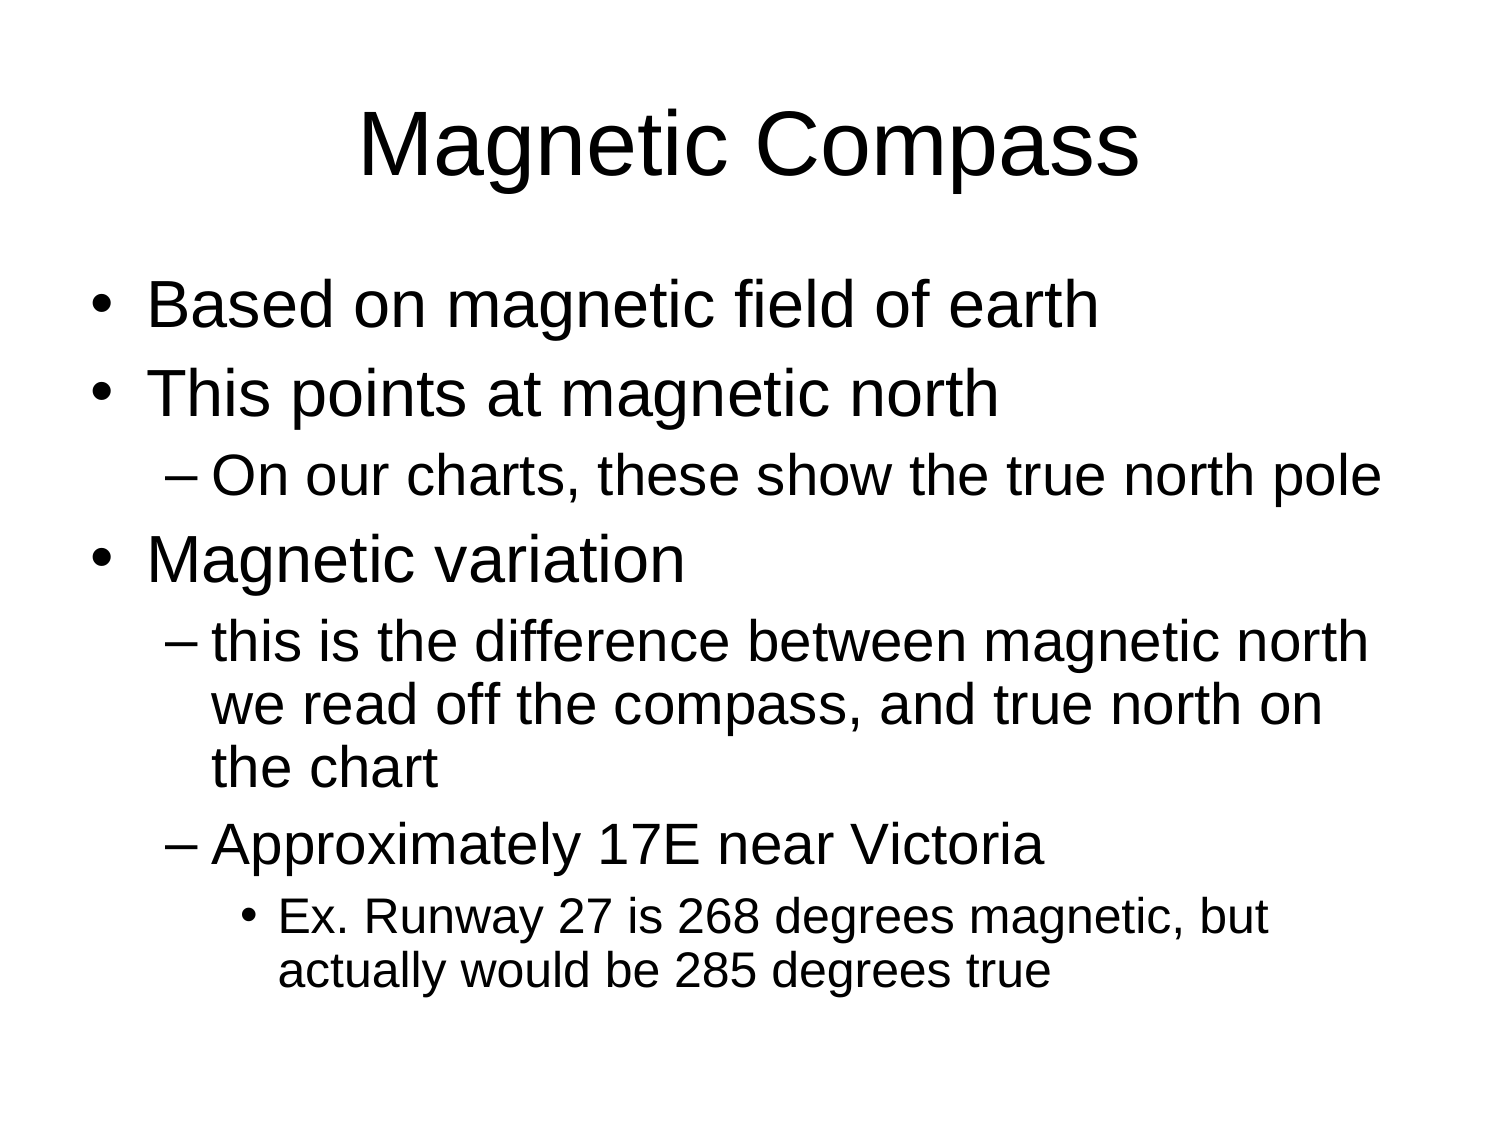

# Magnetic Compass
Based on magnetic field of earth
This points at magnetic north
On our charts, these show the true north pole
Magnetic variation
this is the difference between magnetic north we read off the compass, and true north on the chart
Approximately 17E near Victoria
Ex. Runway 27 is 268 degrees magnetic, but actually would be 285 degrees true